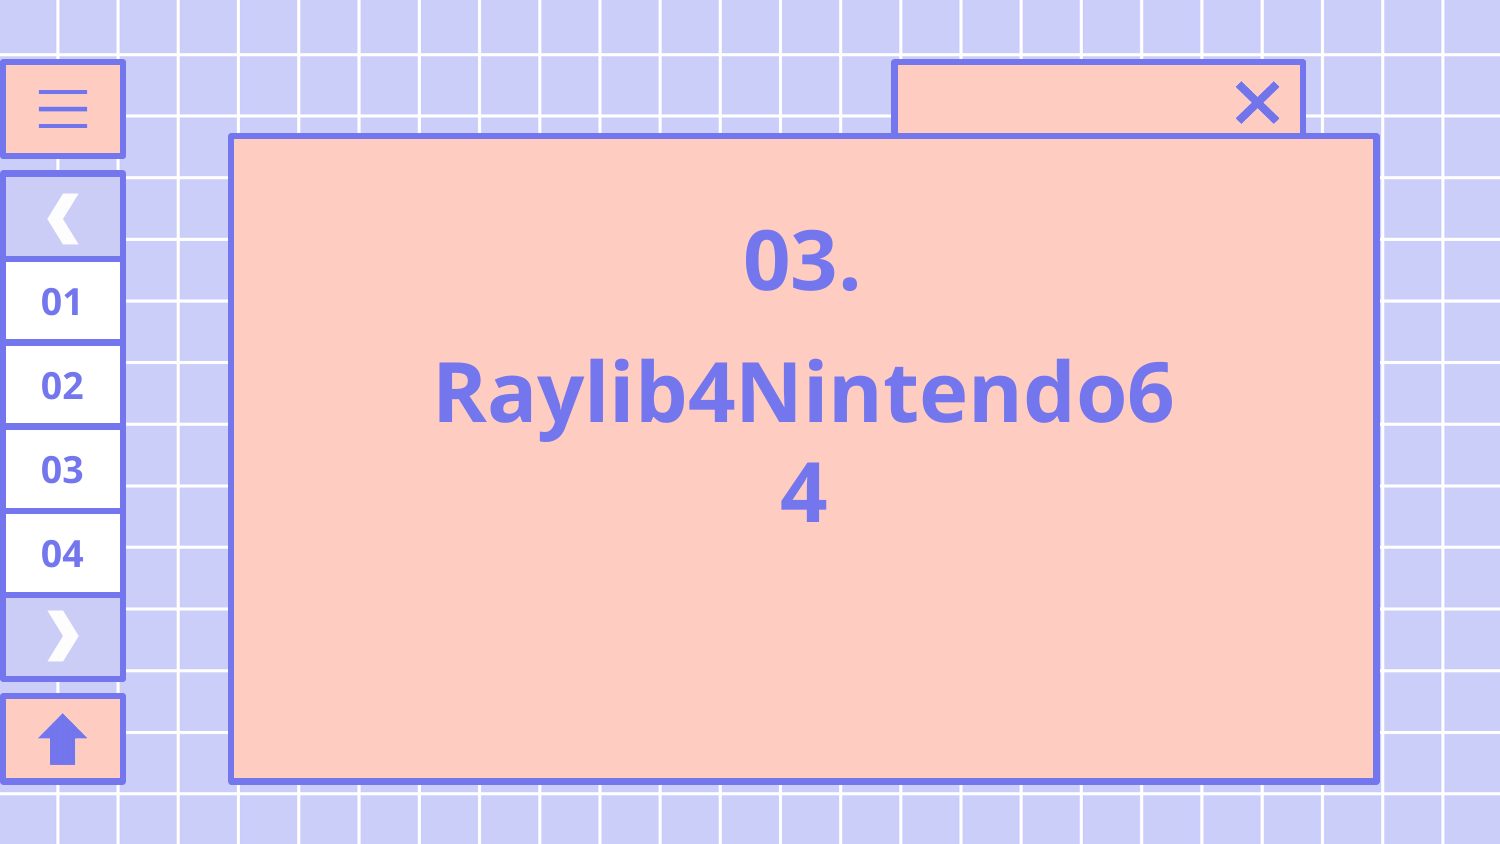

03.
01
# Raylib4Nintendo64
02
03
04